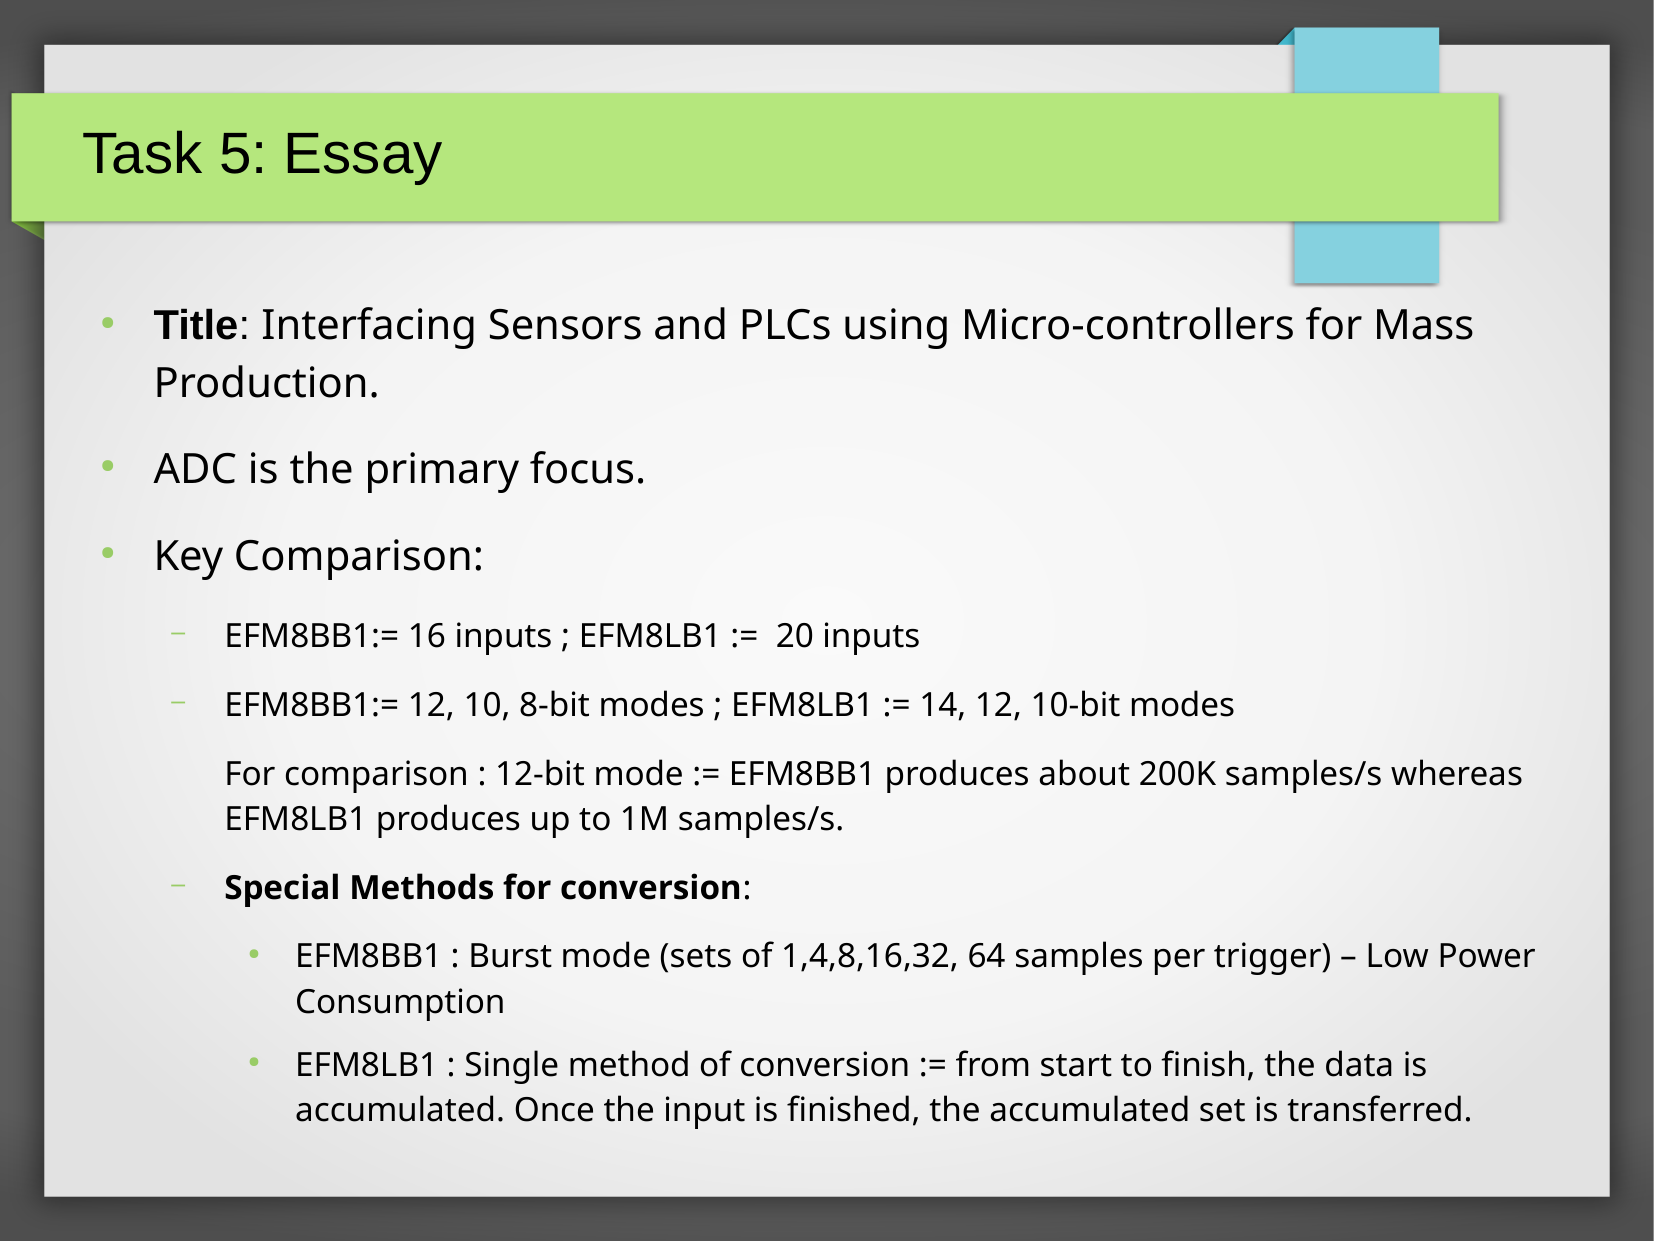

# Task 5: Essay
Title: Interfacing Sensors and PLCs using Micro-controllers for Mass Production.
ADC is the primary focus.
Key Comparison:
EFM8BB1:= 16 inputs ; EFM8LB1 := 20 inputs
EFM8BB1:= 12, 10, 8-bit modes ; EFM8LB1 := 14, 12, 10-bit modes
For comparison : 12-bit mode := EFM8BB1 produces about 200K samples/s whereas EFM8LB1 produces up to 1M samples/s.
Special Methods for conversion:
EFM8BB1 : Burst mode (sets of 1,4,8,16,32, 64 samples per trigger) – Low Power Consumption
EFM8LB1 : Single method of conversion := from start to finish, the data is accumulated. Once the input is finished, the accumulated set is transferred.